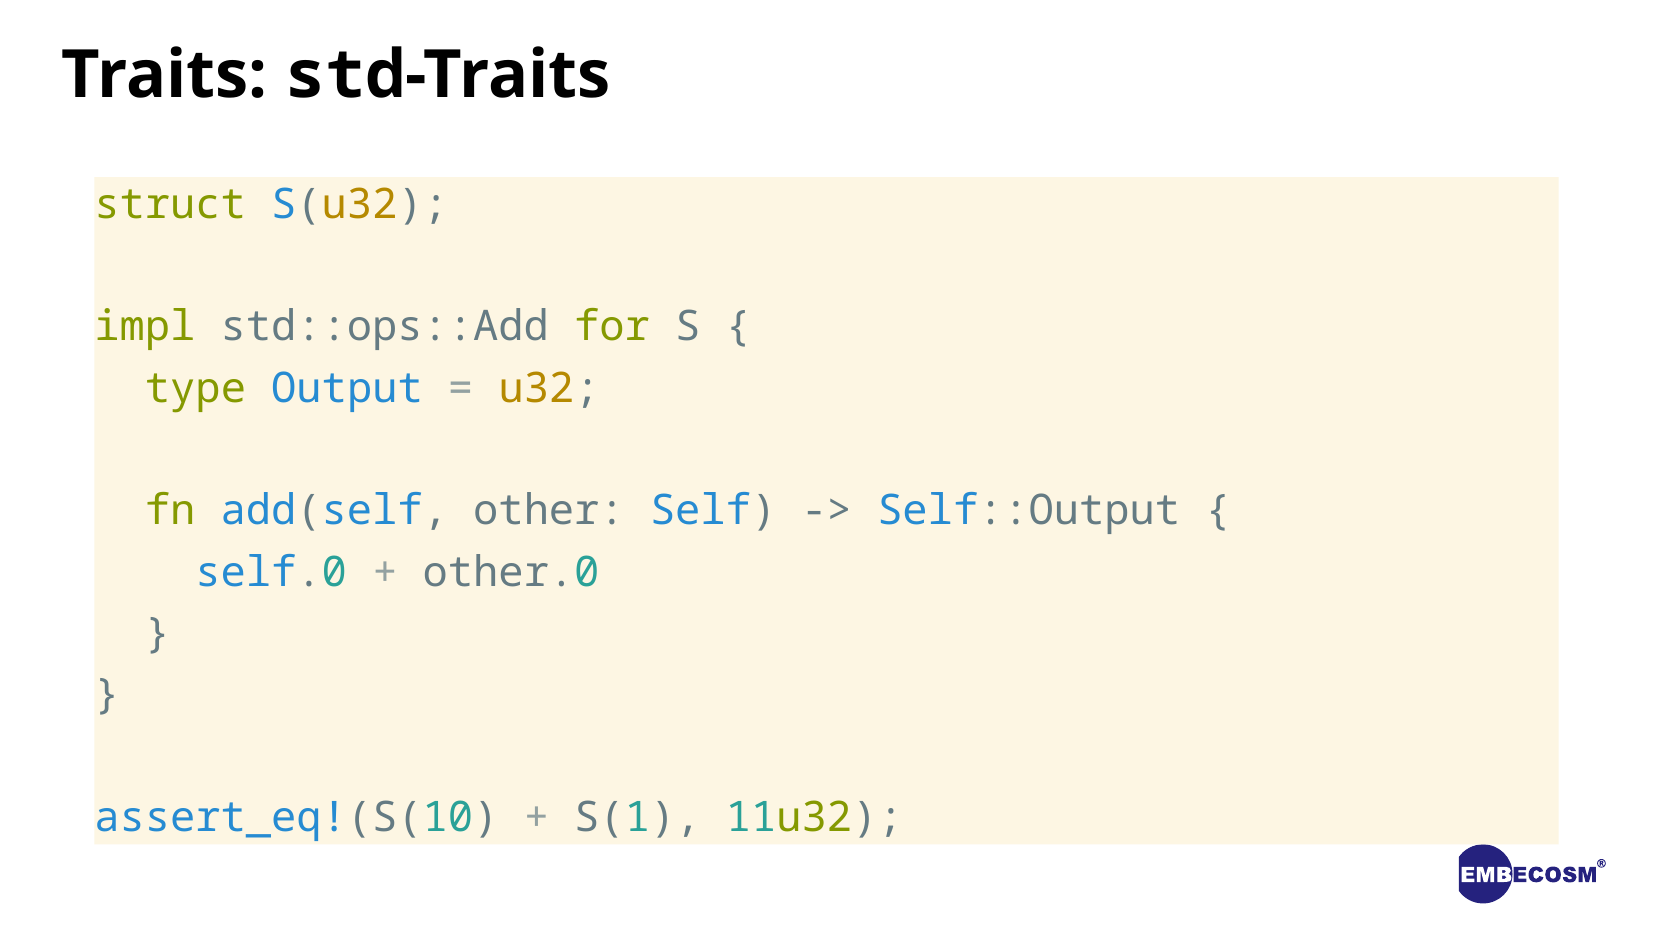

# Traits: std-Traits
struct S(u32);
impl std::ops::Add for S {
 type Output = u32;
 fn add(self, other: Self) -> Self::Output {
 self.0 + other.0
 }
}
assert_eq!(S(10) + S(1), 11u32);